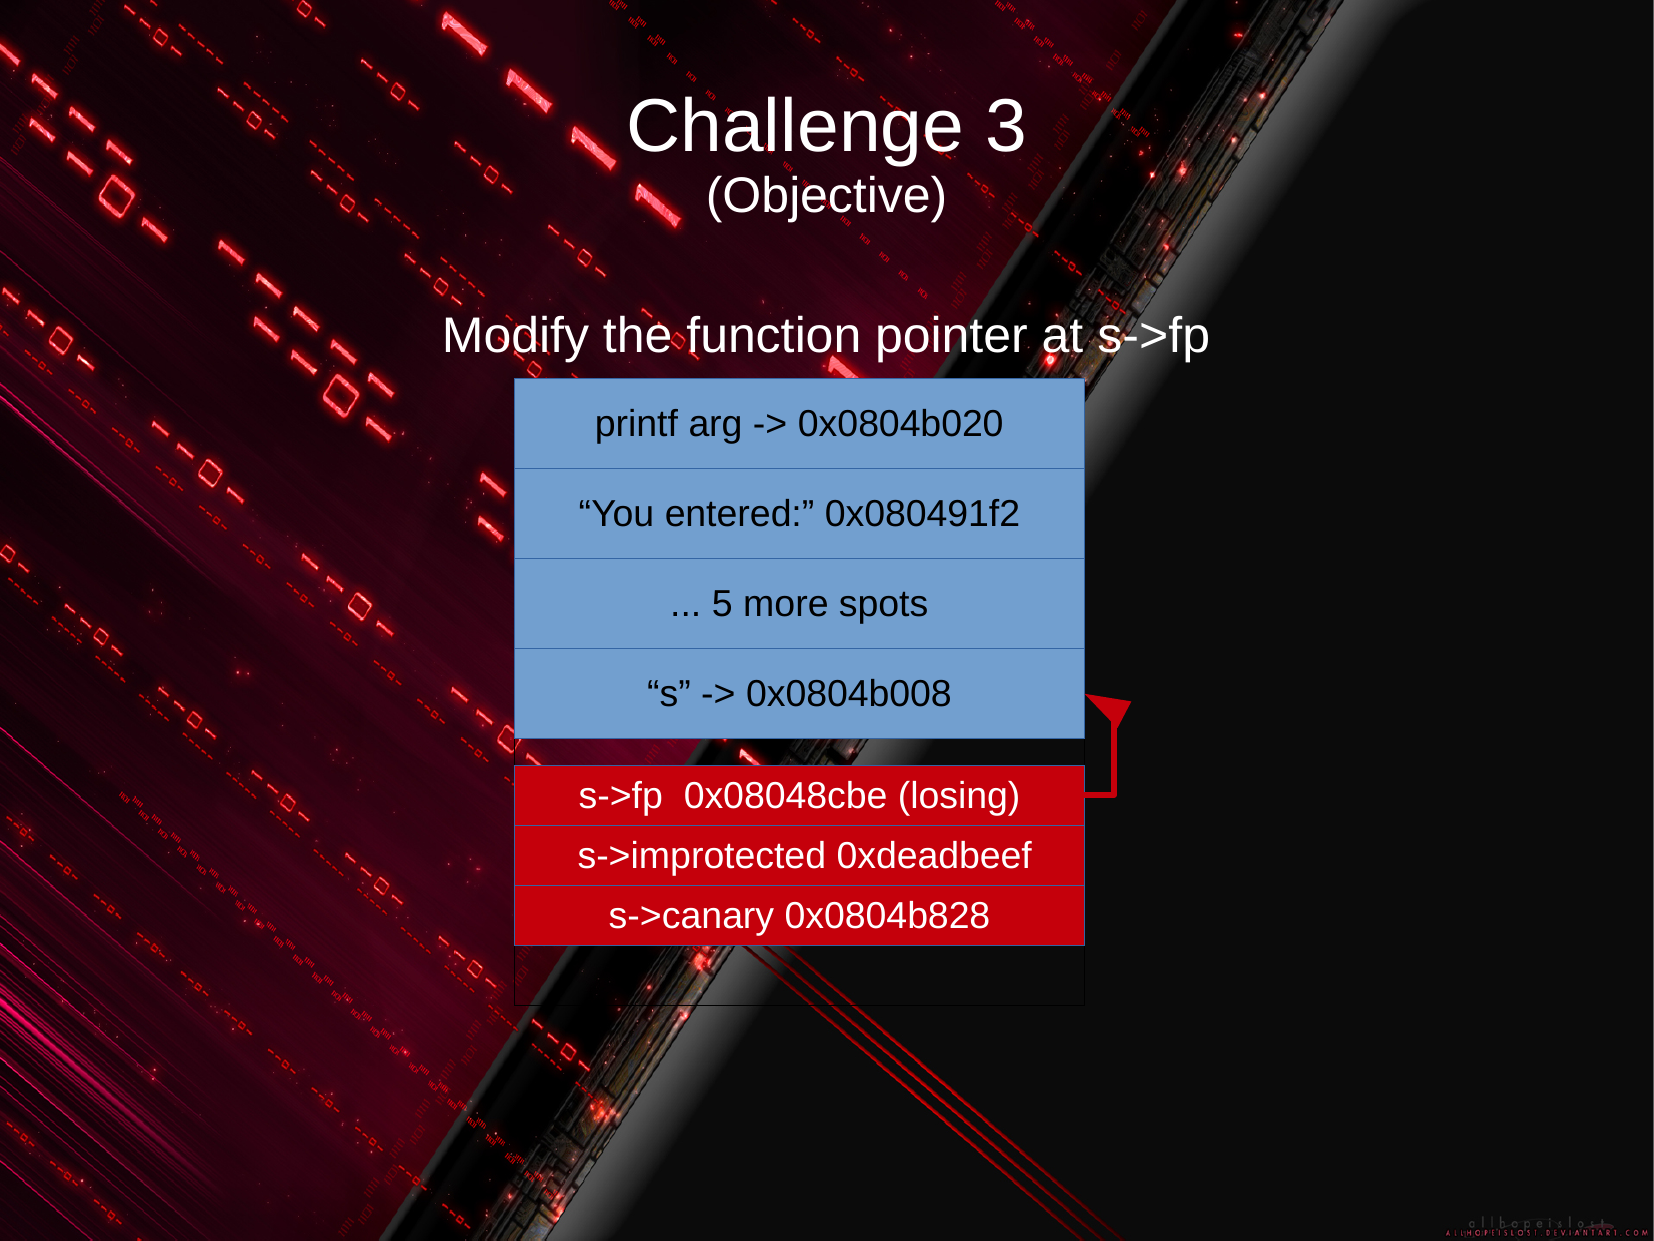

# Challenge 3 (Objective)
Modify the function pointer at s->fp
printf arg -> 0x0804b020
“You entered:” 0x080491f2
... 5 more spots
“s” -> 0x0804b008
s->fp 0x08048cbe (losing)
 s->improtected 0xdeadbeef
s->canary 0x0804b828